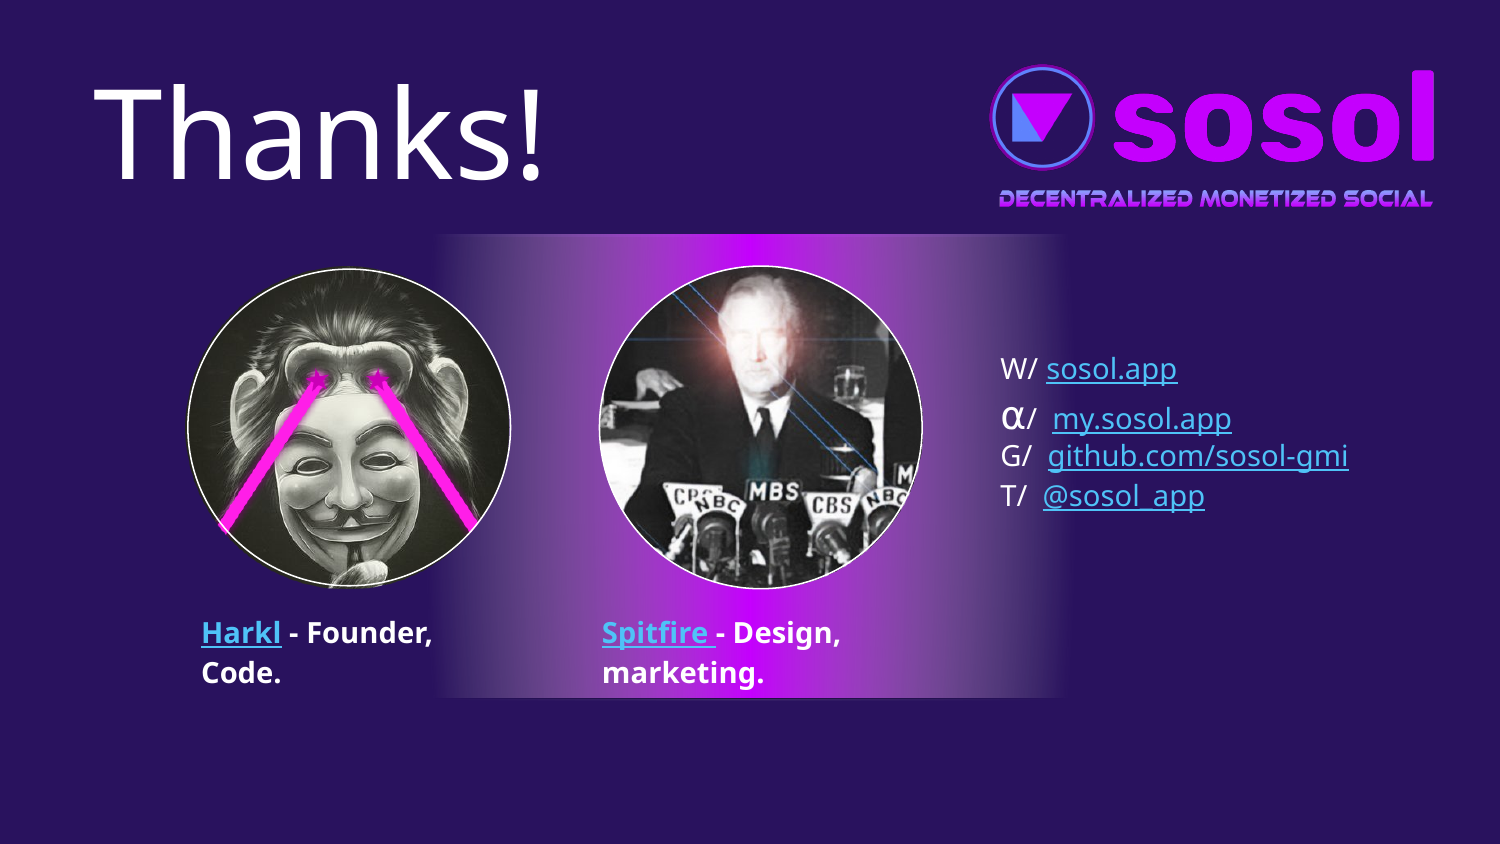

# Thanks!
W/ sosol.app
⍺/ my.sosol.app
G/ github.com/sosol-gmi
T/ @sosol_app
Harkl - Founder,
Code.
Spitfire - Design,
marketing.